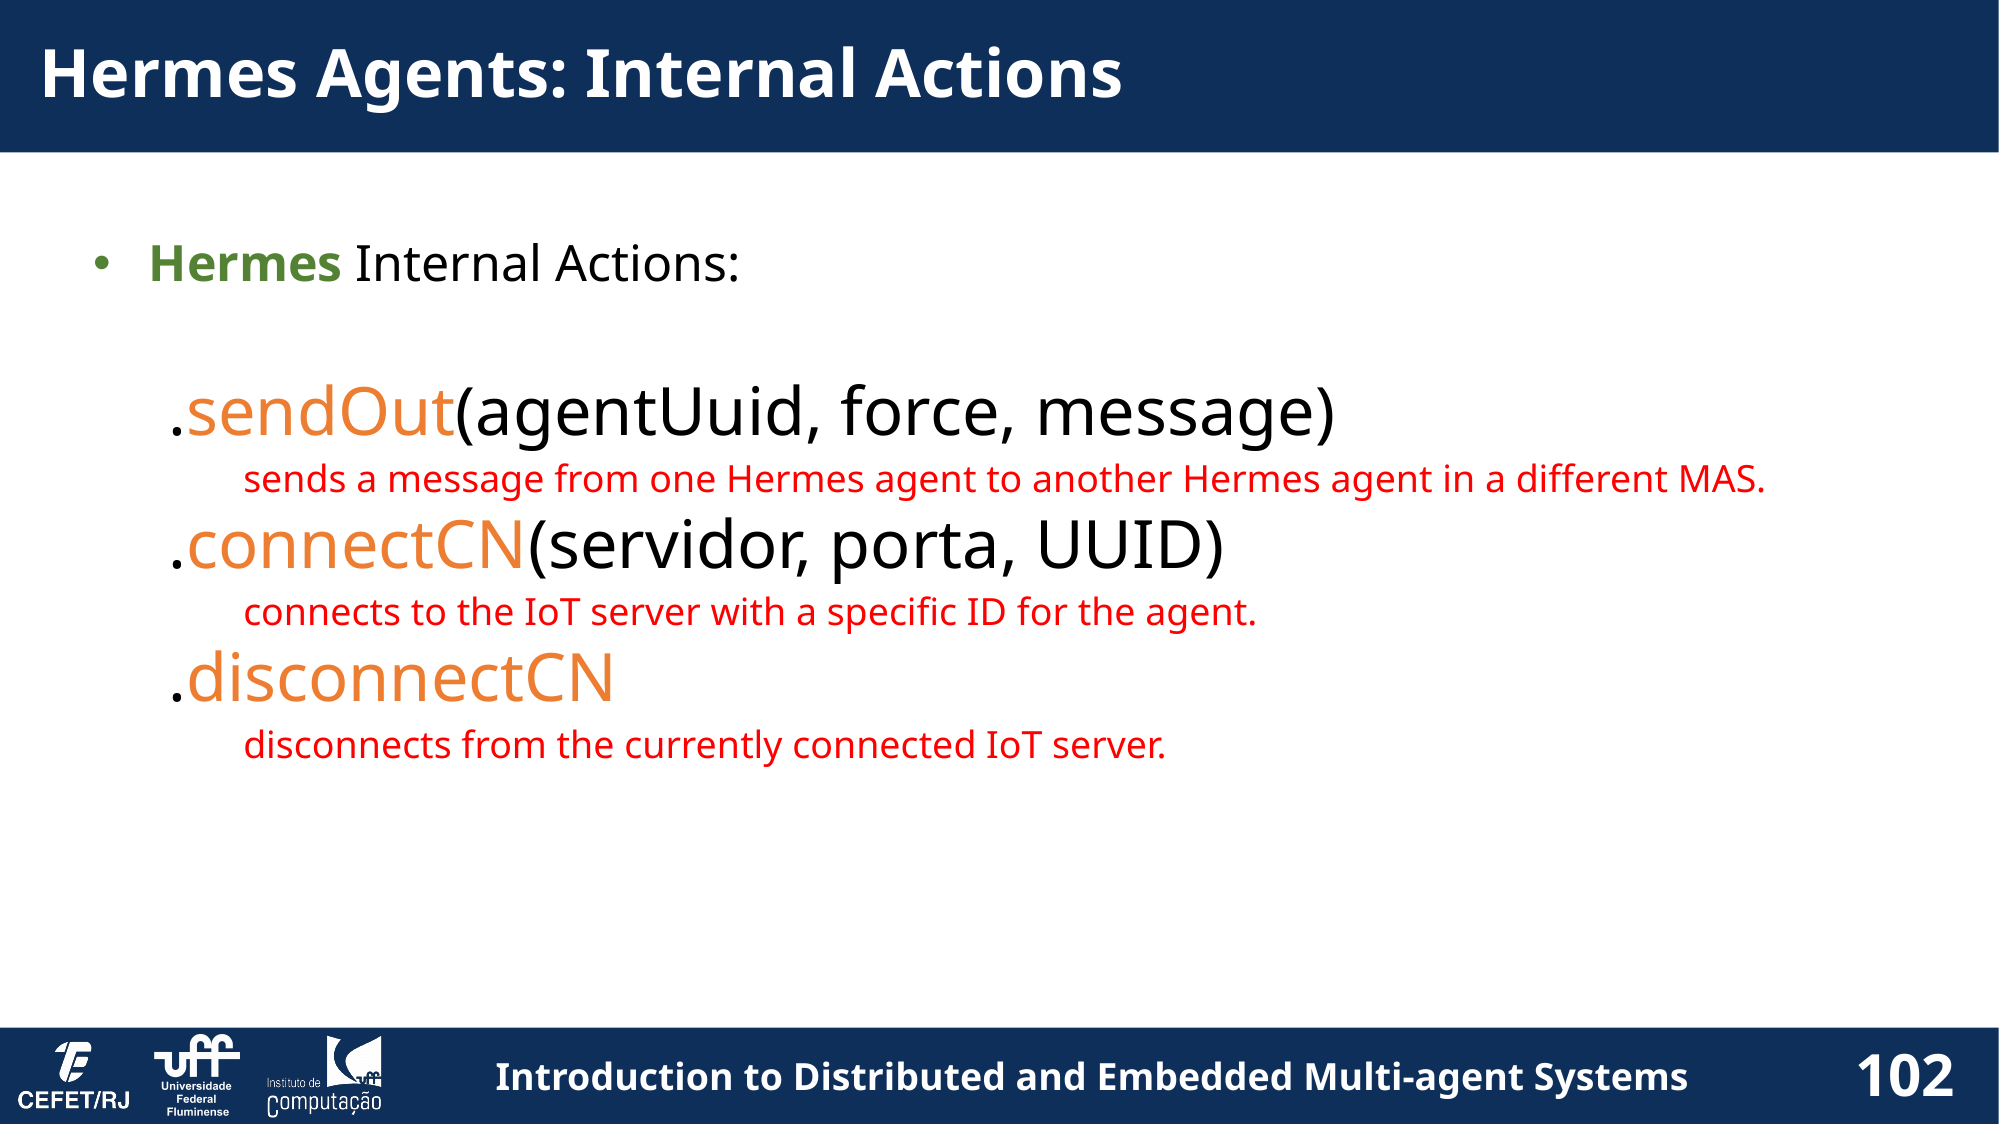

Hermes Agents: Internal Actions
Hermes Internal Actions:
.sendOut(agentUuid, force, message)
sends a message from one Hermes agent to another Hermes agent in a different MAS.
.connectCN(servidor, porta, UUID)
connects to the IoT server with a specific ID for the agent.
.disconnectCN
disconnects from the currently connected IoT server.